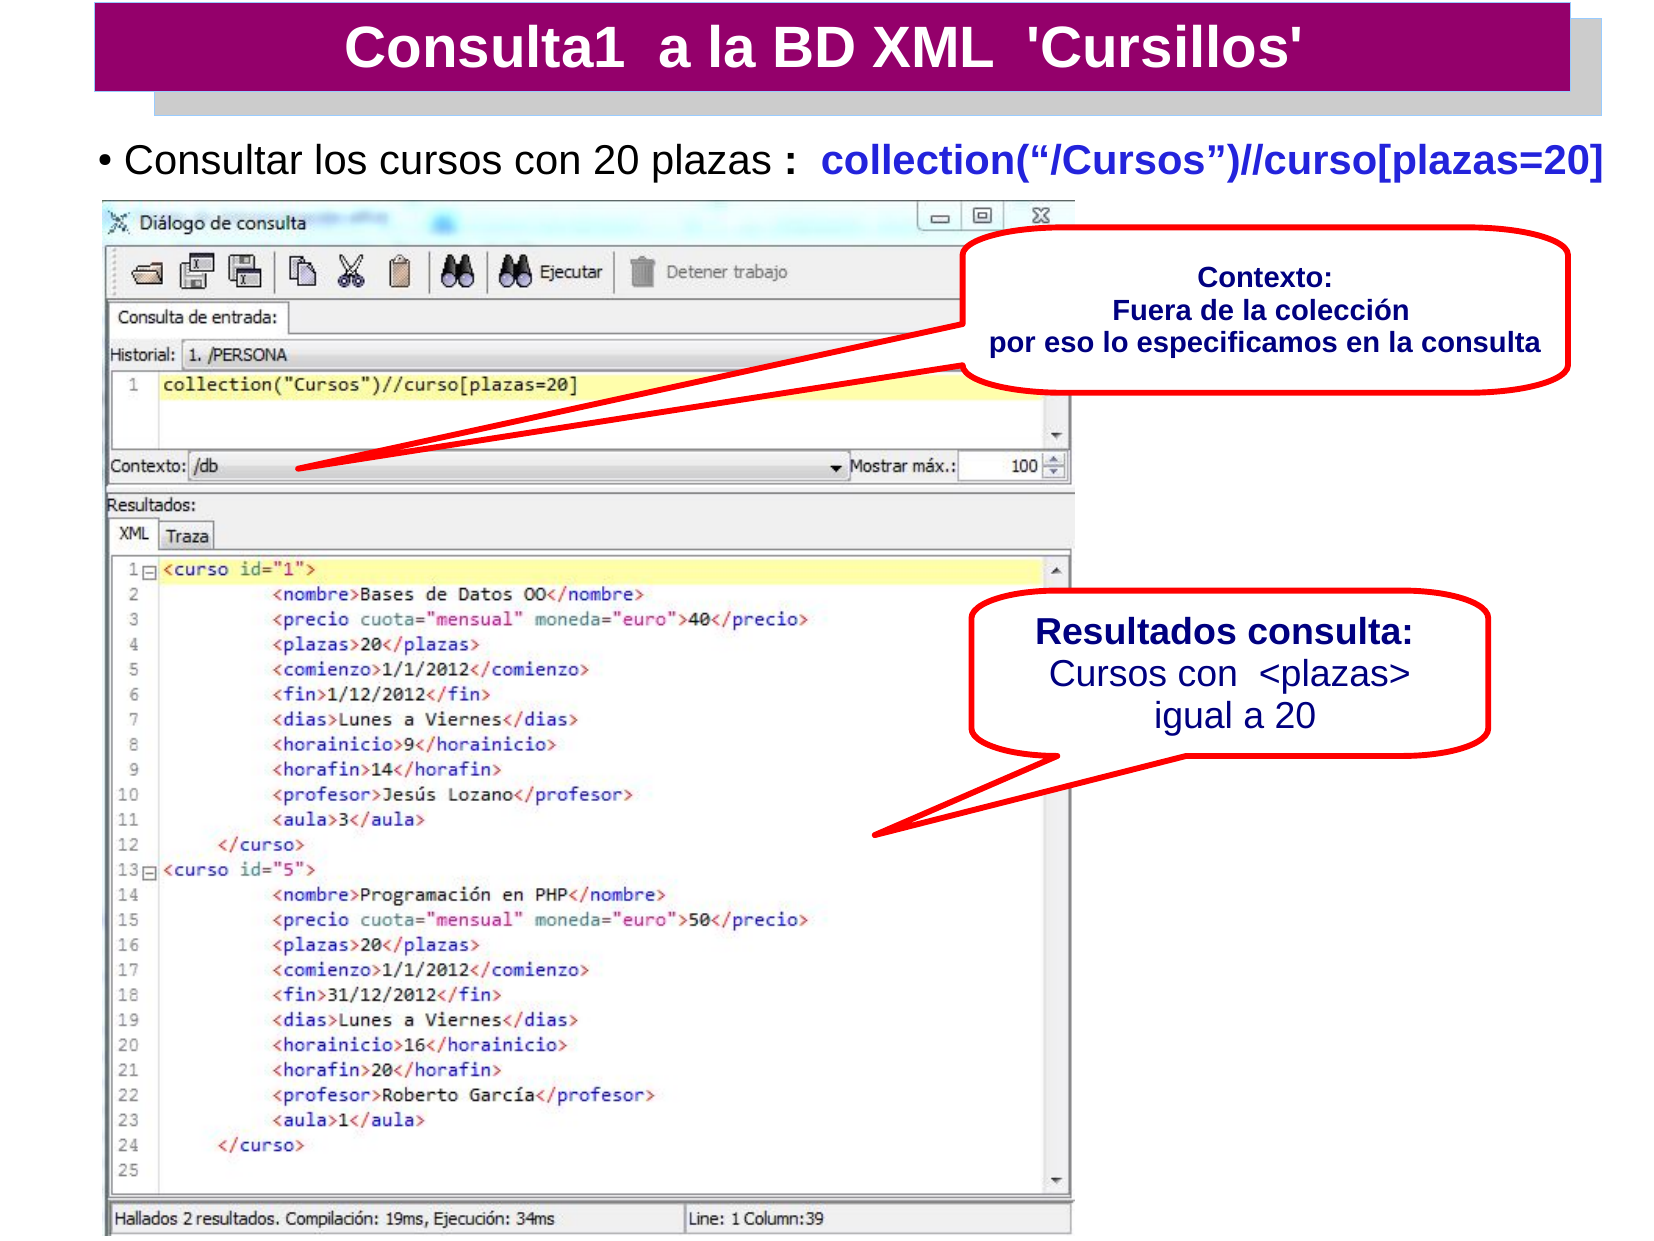

Consulta1 a la BD XML 'Cursillos'
 Consultar los cursos con 20 plazas : collection(“/Cursos”)//curso[plazas=20]
Contexto:
Fuera de la colección
por eso lo especificamos en la consulta
Resultados consulta:
Cursos con <plazas>
 igual a 20